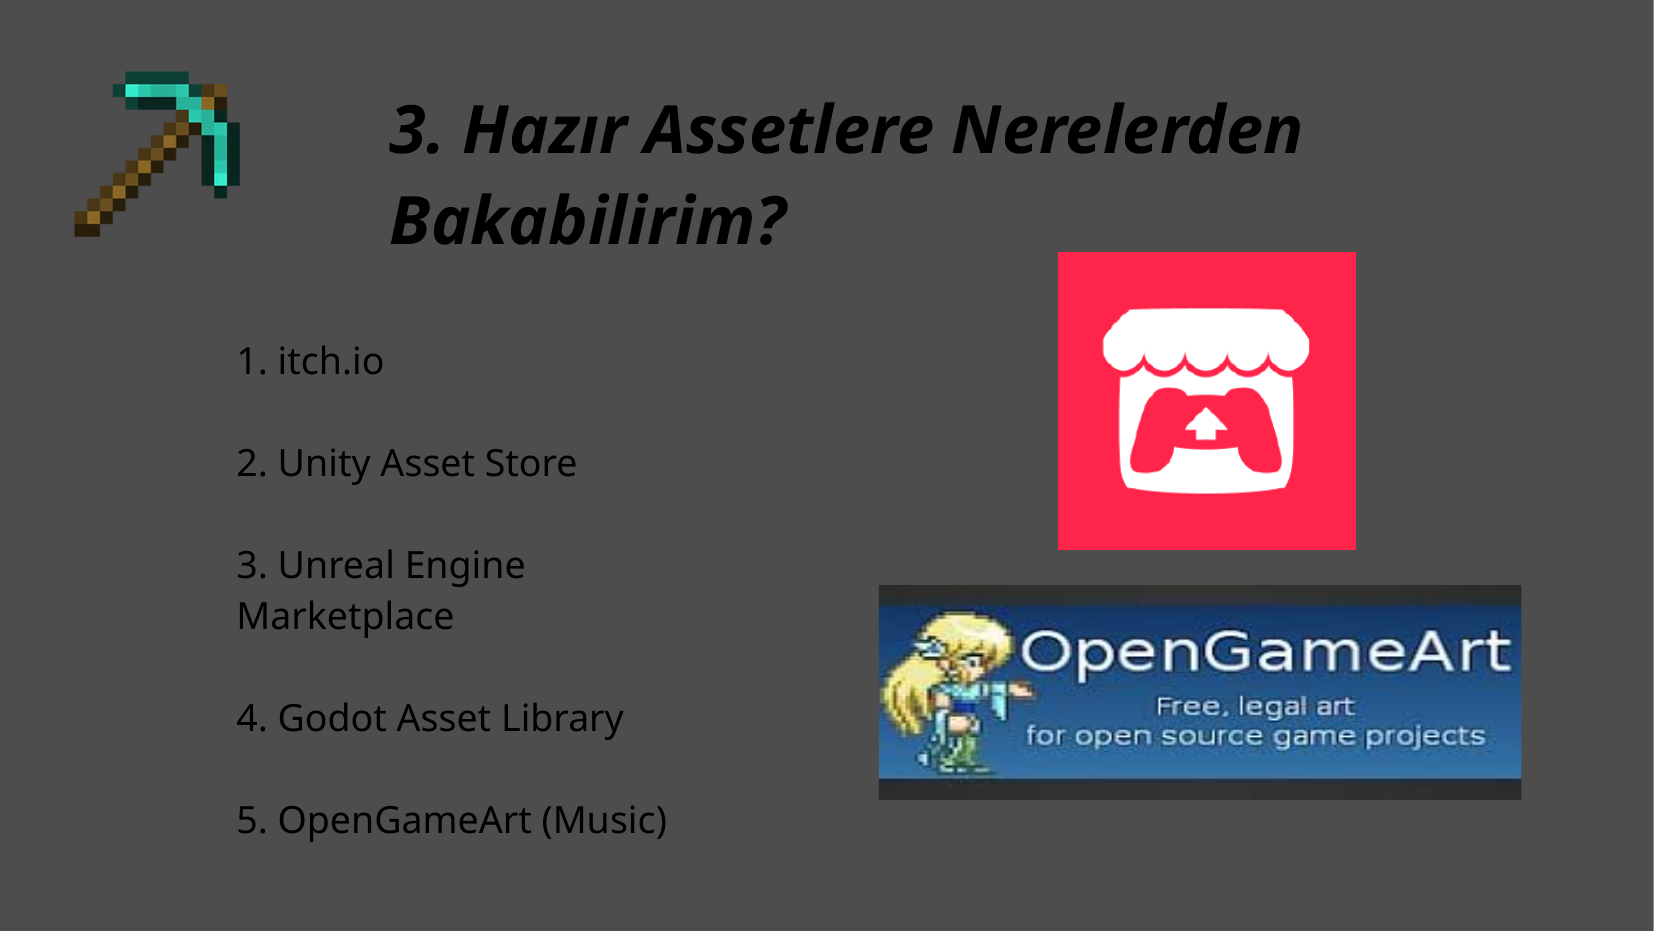

3. Hazır Assetlere Nerelerden Bakabilirim?
1. itch.io
2. Unity Asset Store
3. Unreal Engine Marketplace
4. Godot Asset Library
5. OpenGameArt (Music)